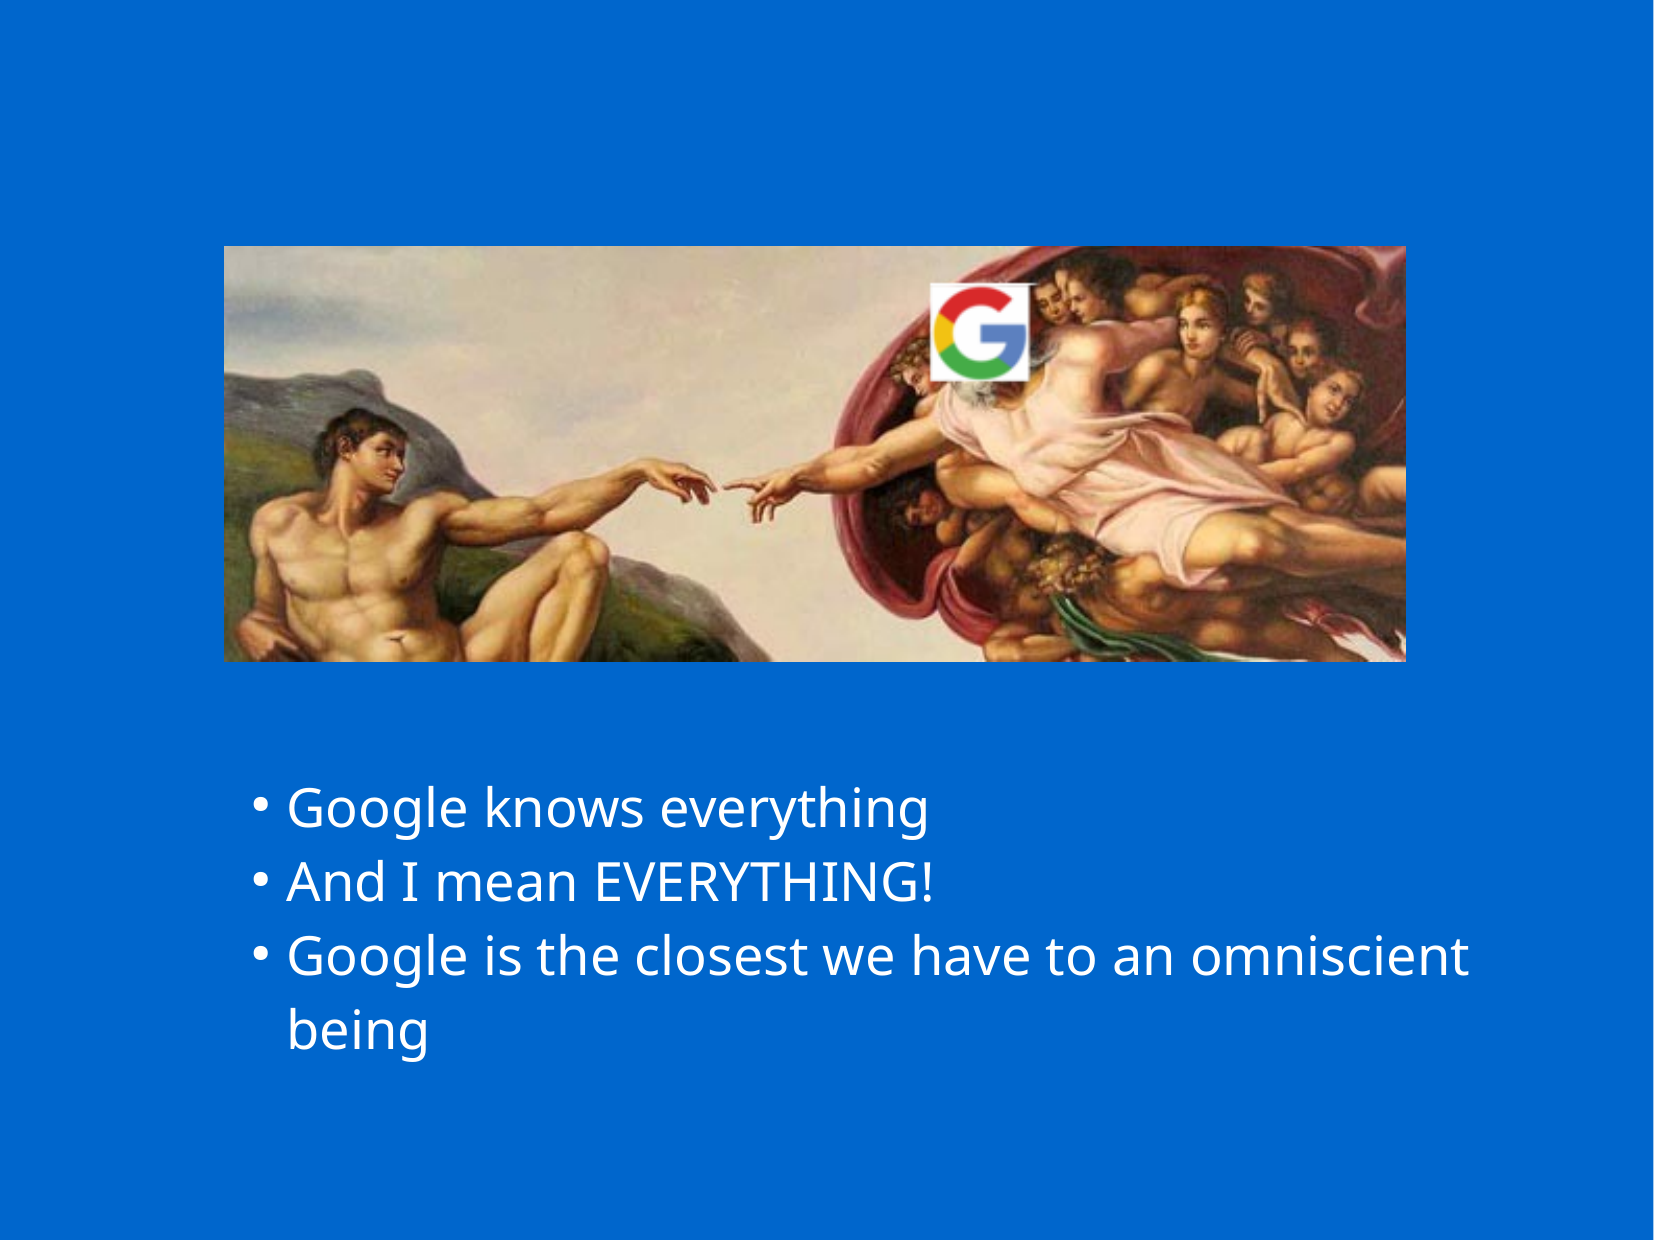

#
Google knows everything
And I mean EVERYTHING!
Google is the closest we have to an omniscient being